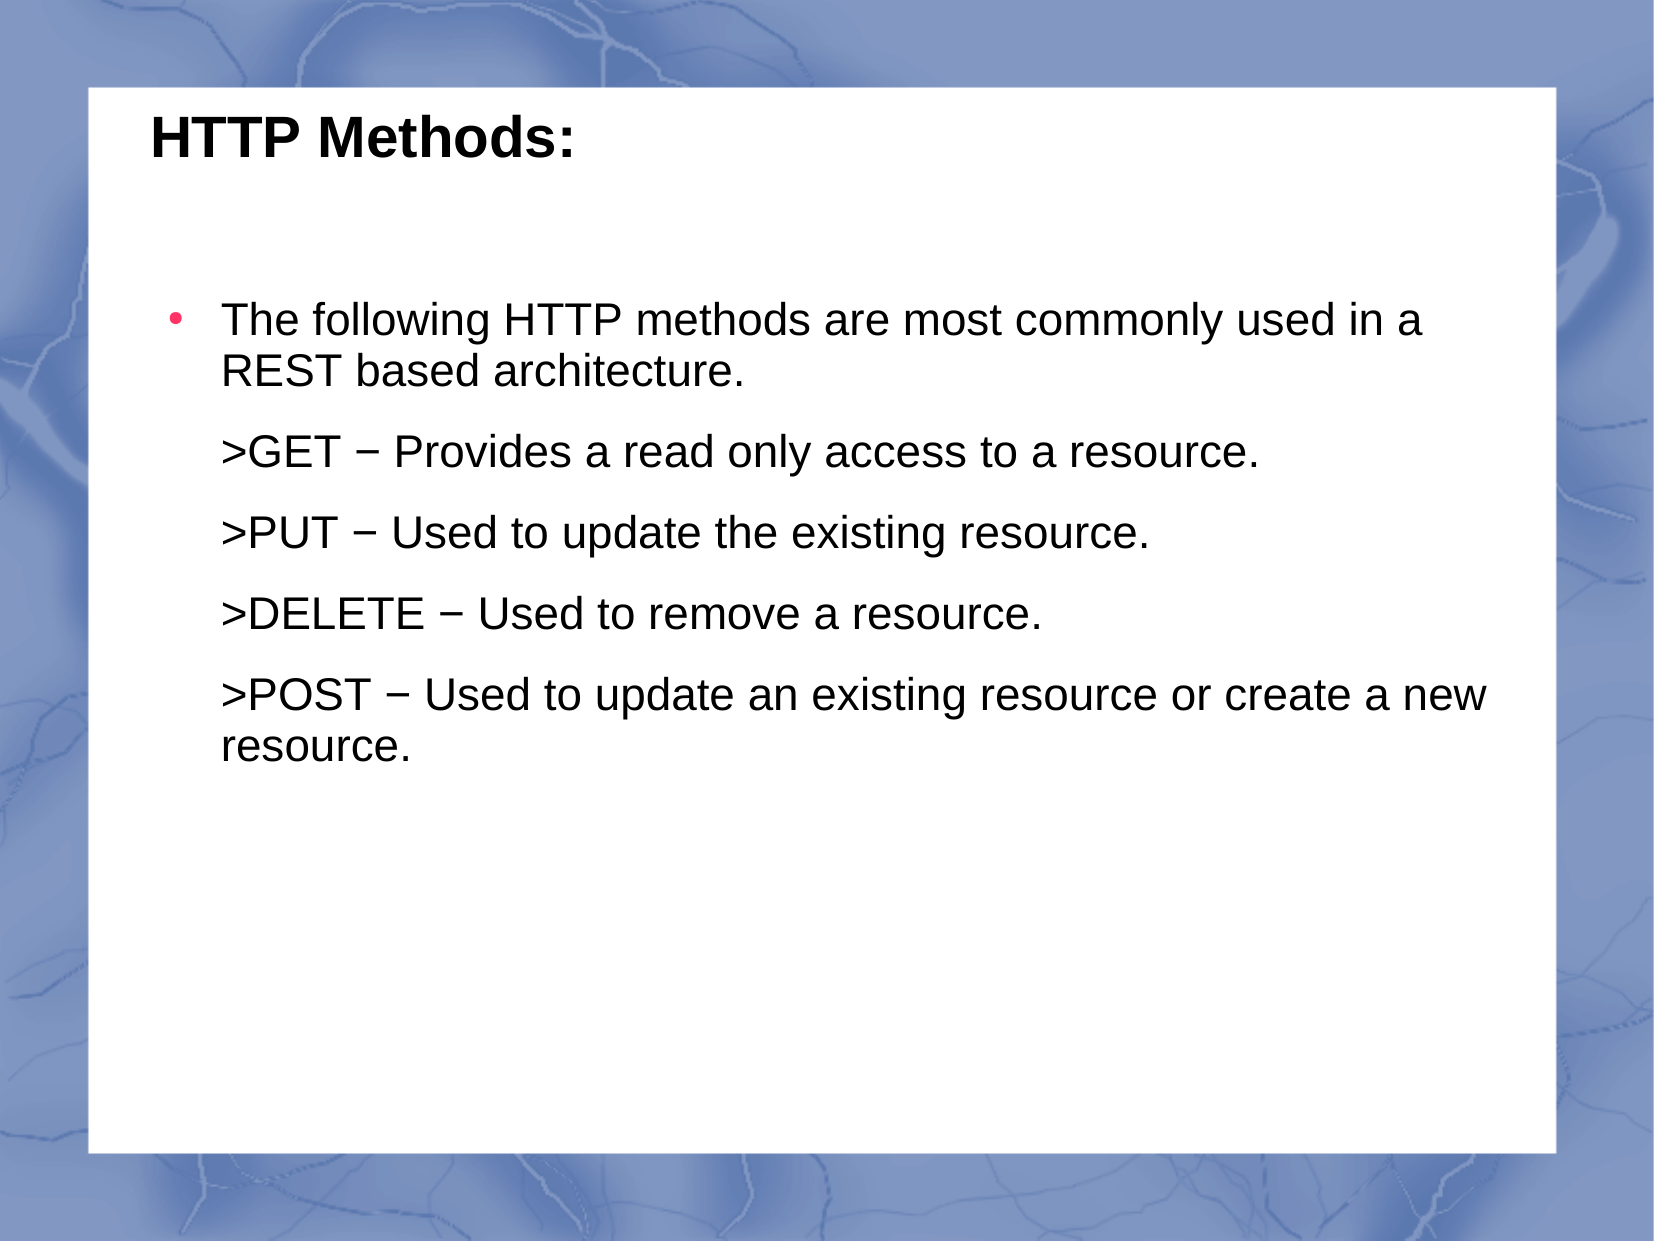

# HTTP Methods:
The following HTTP methods are most commonly used in a REST based architecture.
>GET − Provides a read only access to a resource.
>PUT − Used to update the existing resource.
>DELETE − Used to remove a resource.
>POST − Used to update an existing resource or create a new resource.